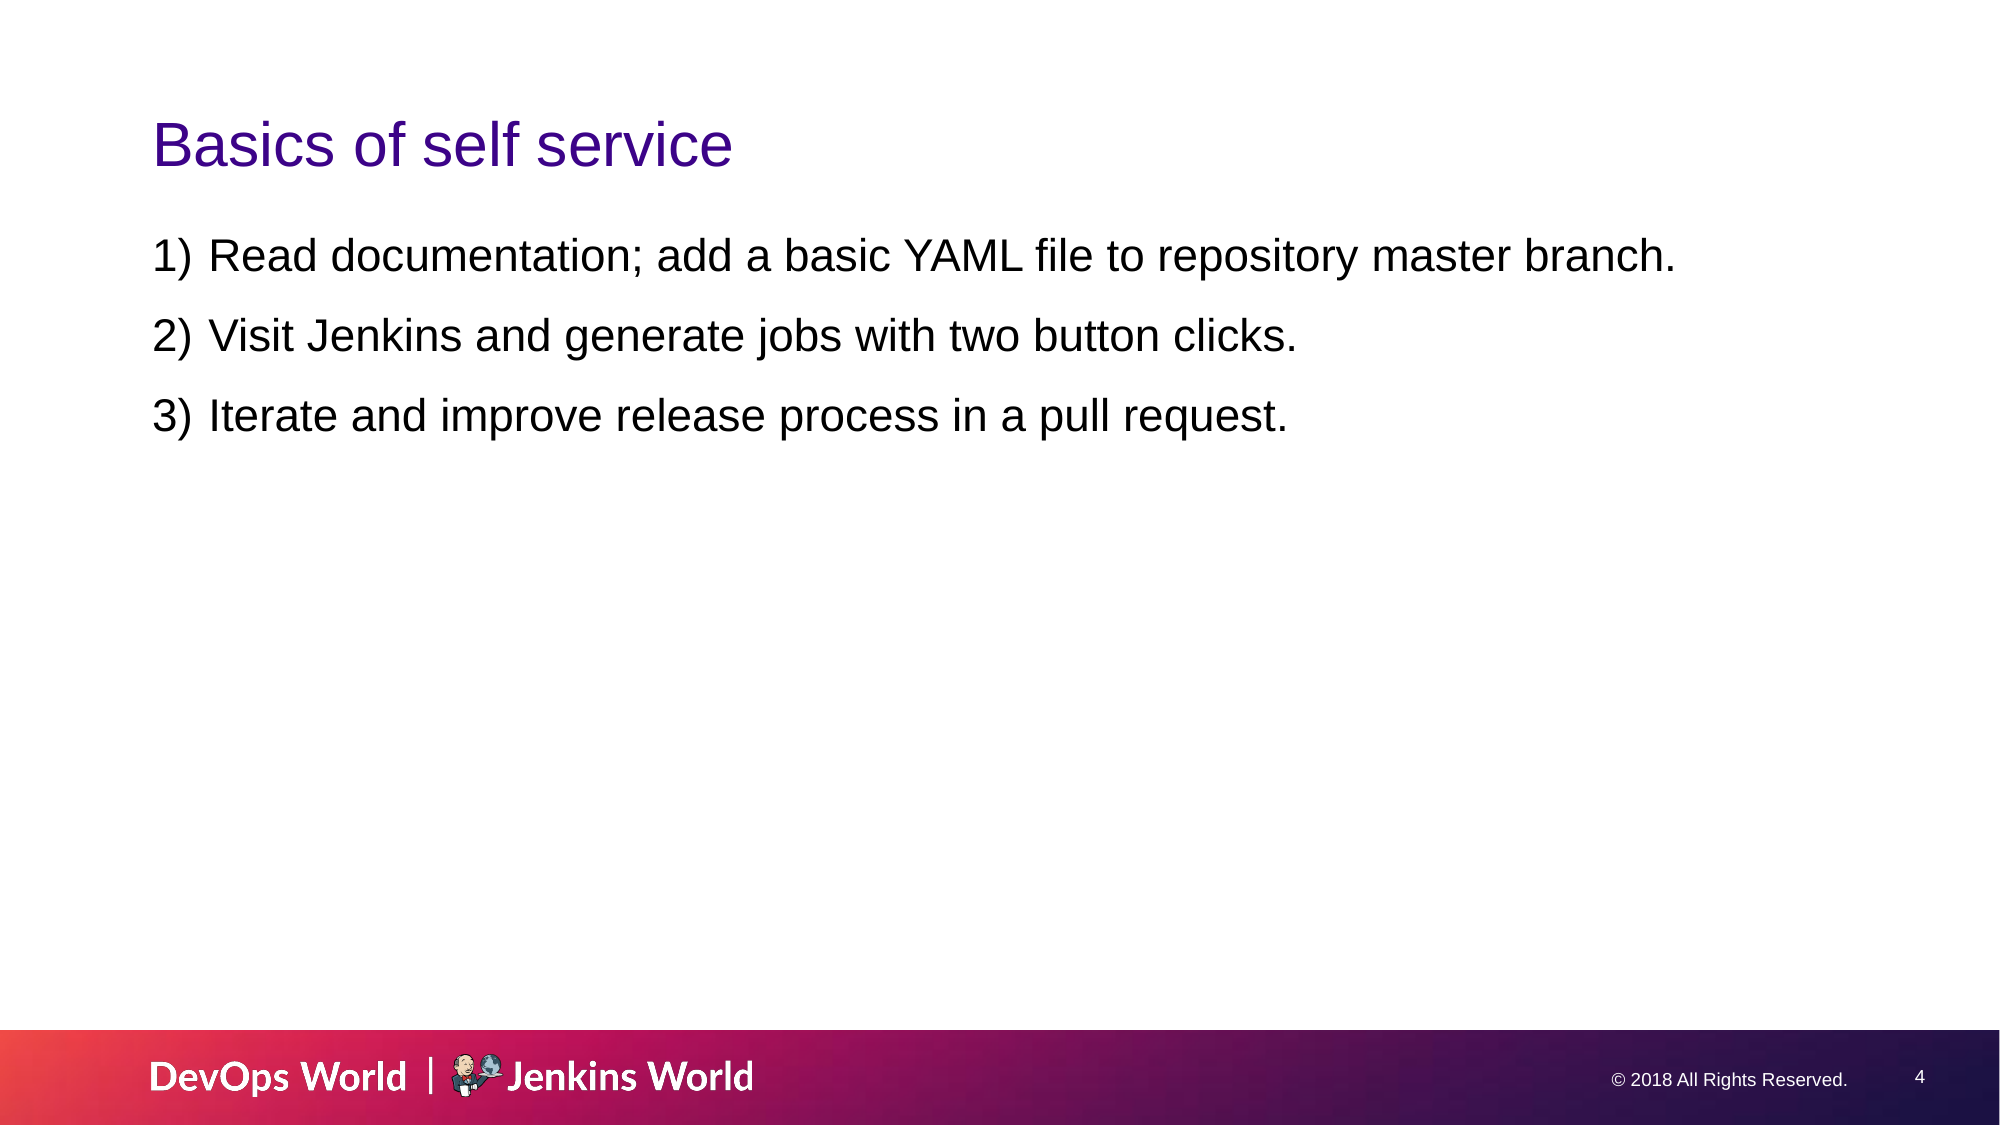

# Basics of self service
Read documentation; add a basic YAML file to repository master branch.
Visit Jenkins and generate jobs with two button clicks.
Iterate and improve release process in a pull request.